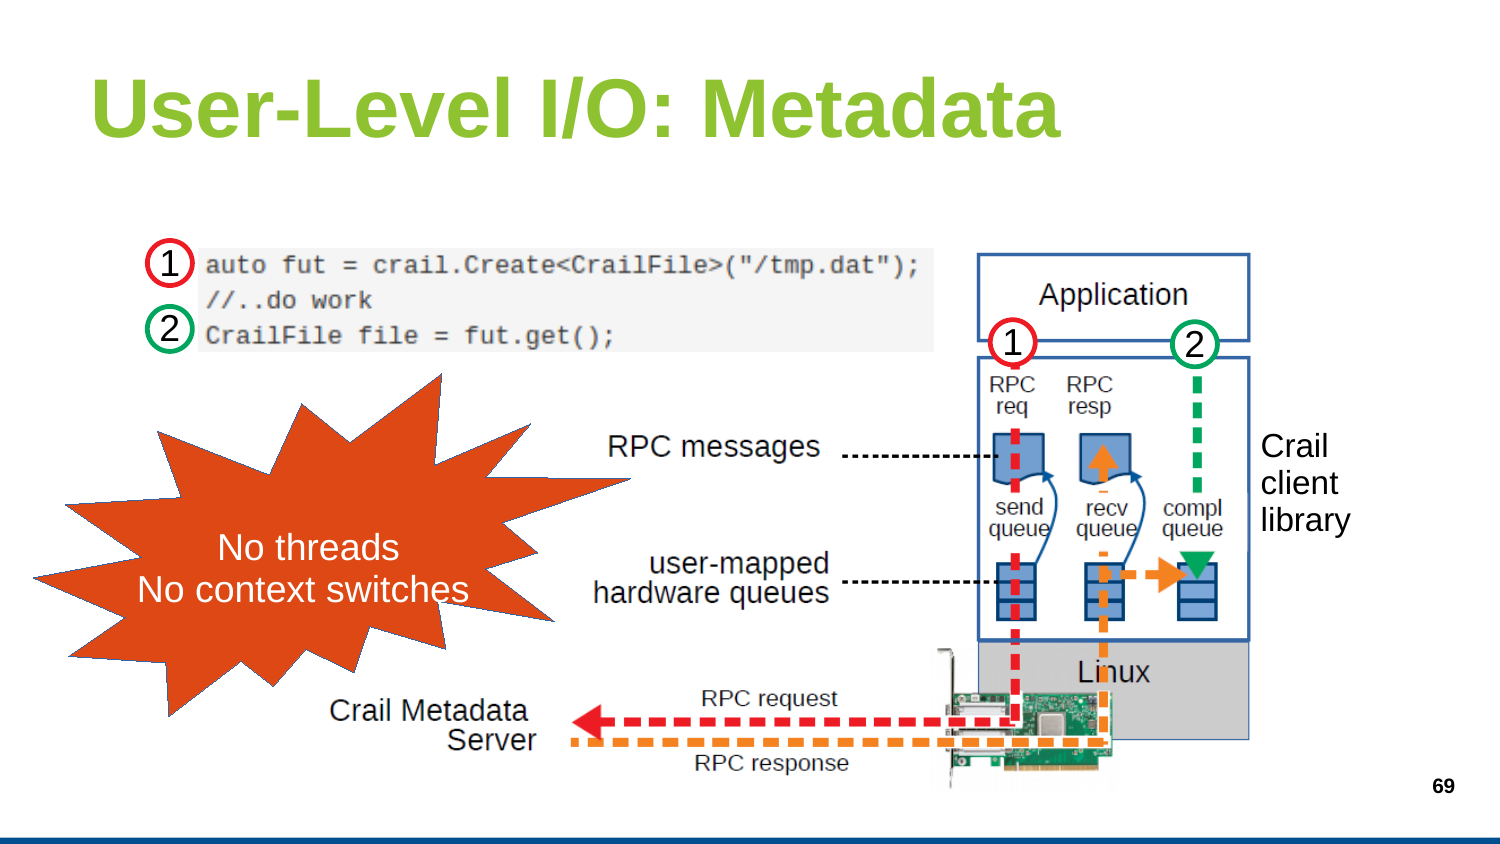

#
User-Level I/O: Metadata
1
2
1
2
 No threads
No context switches
Crail
client
library
69